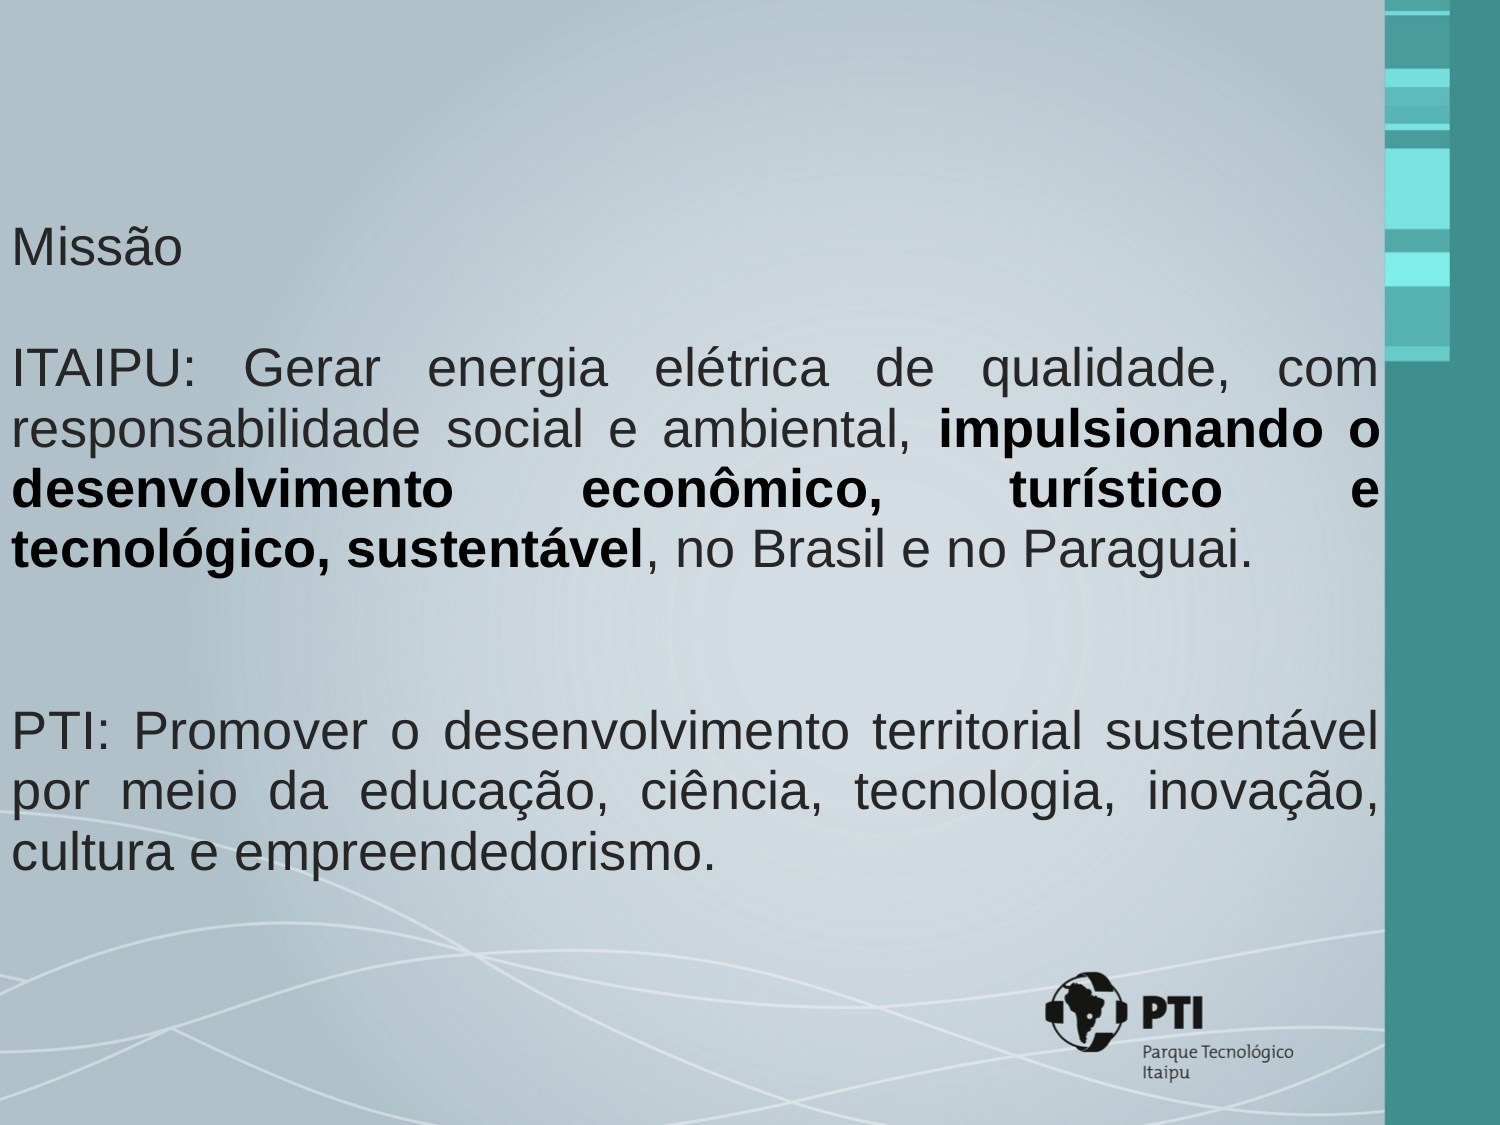

# Missão
ITAIPU: Gerar energia elétrica de qualidade, com responsabilidade social e ambiental, impulsionando o desenvolvimento econômico, turístico e tecnológico, sustentável, no Brasil e no Paraguai.
PTI: Promover o desenvolvimento territorial sustentável por meio da educação, ciência, tecnologia, inovação, cultura e empreendedorismo.